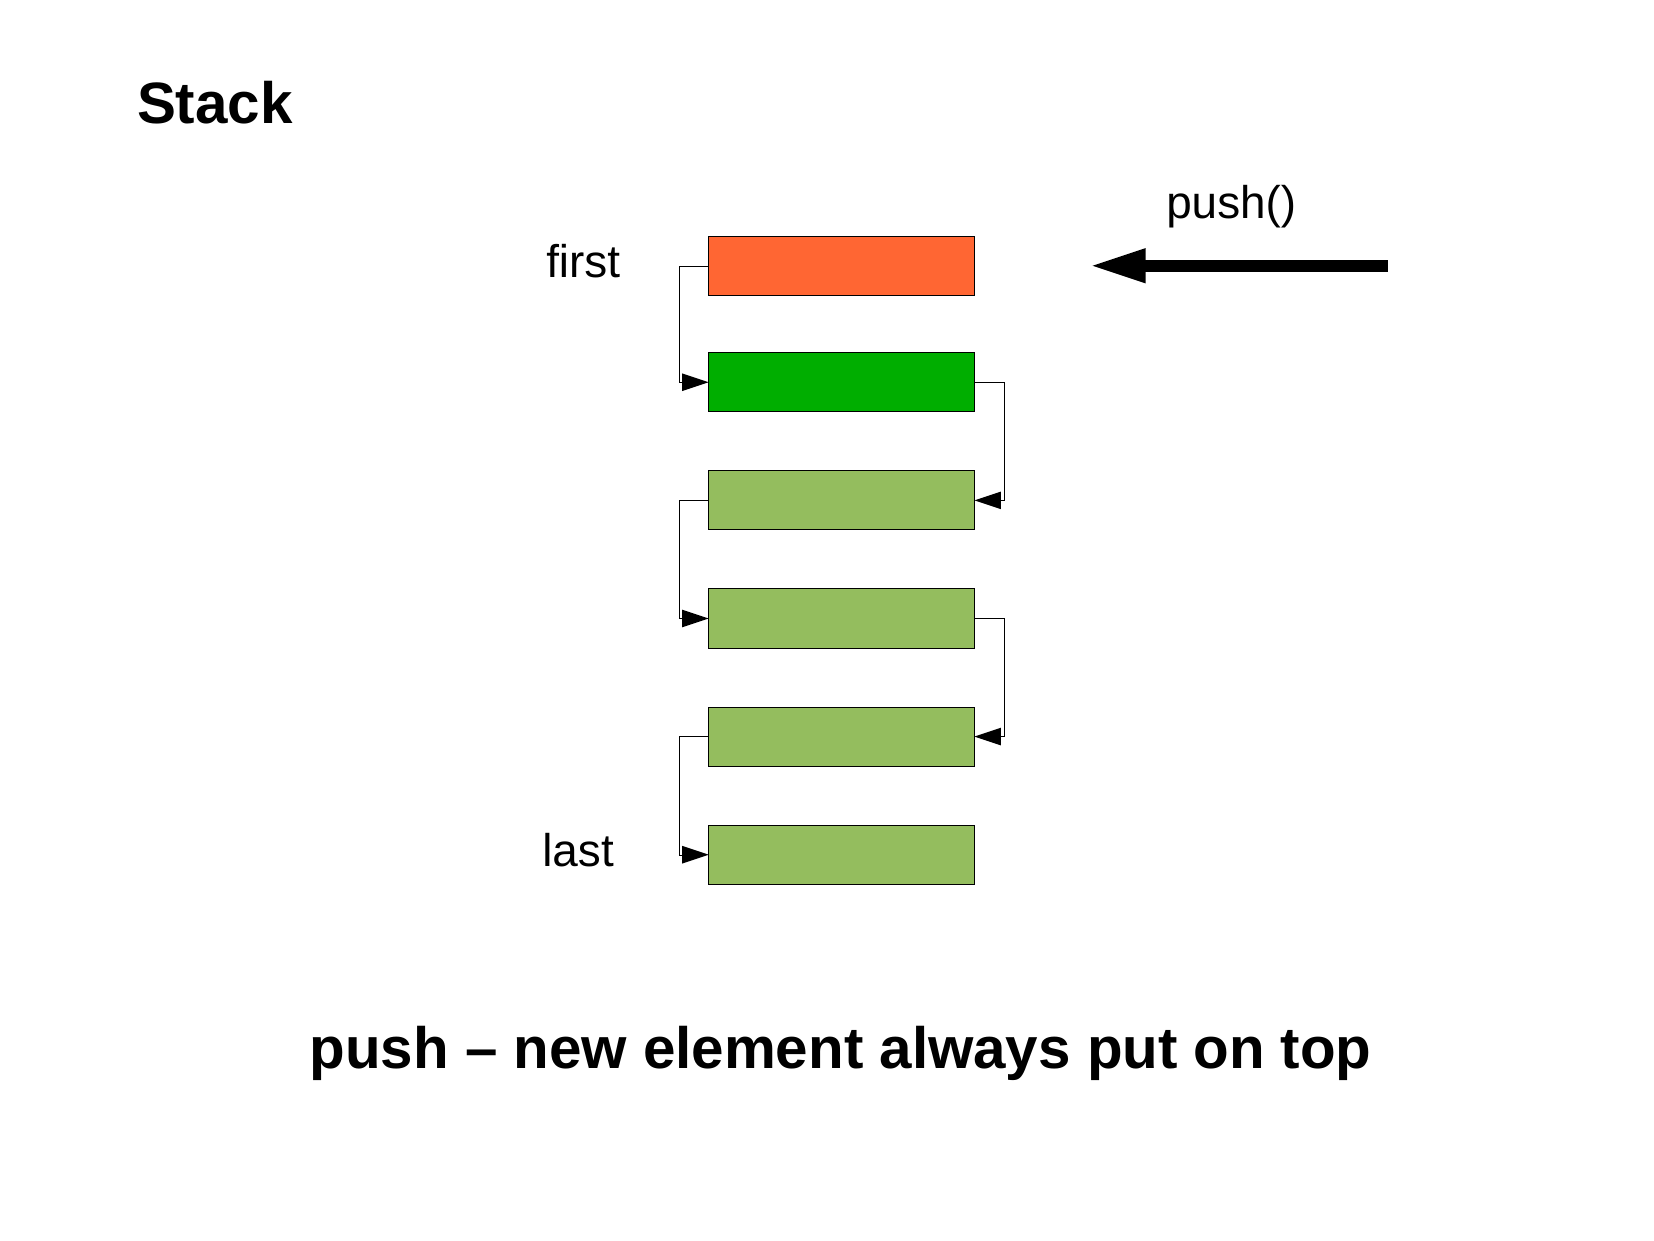

Stack
push()
first
last
push – new element always put on top